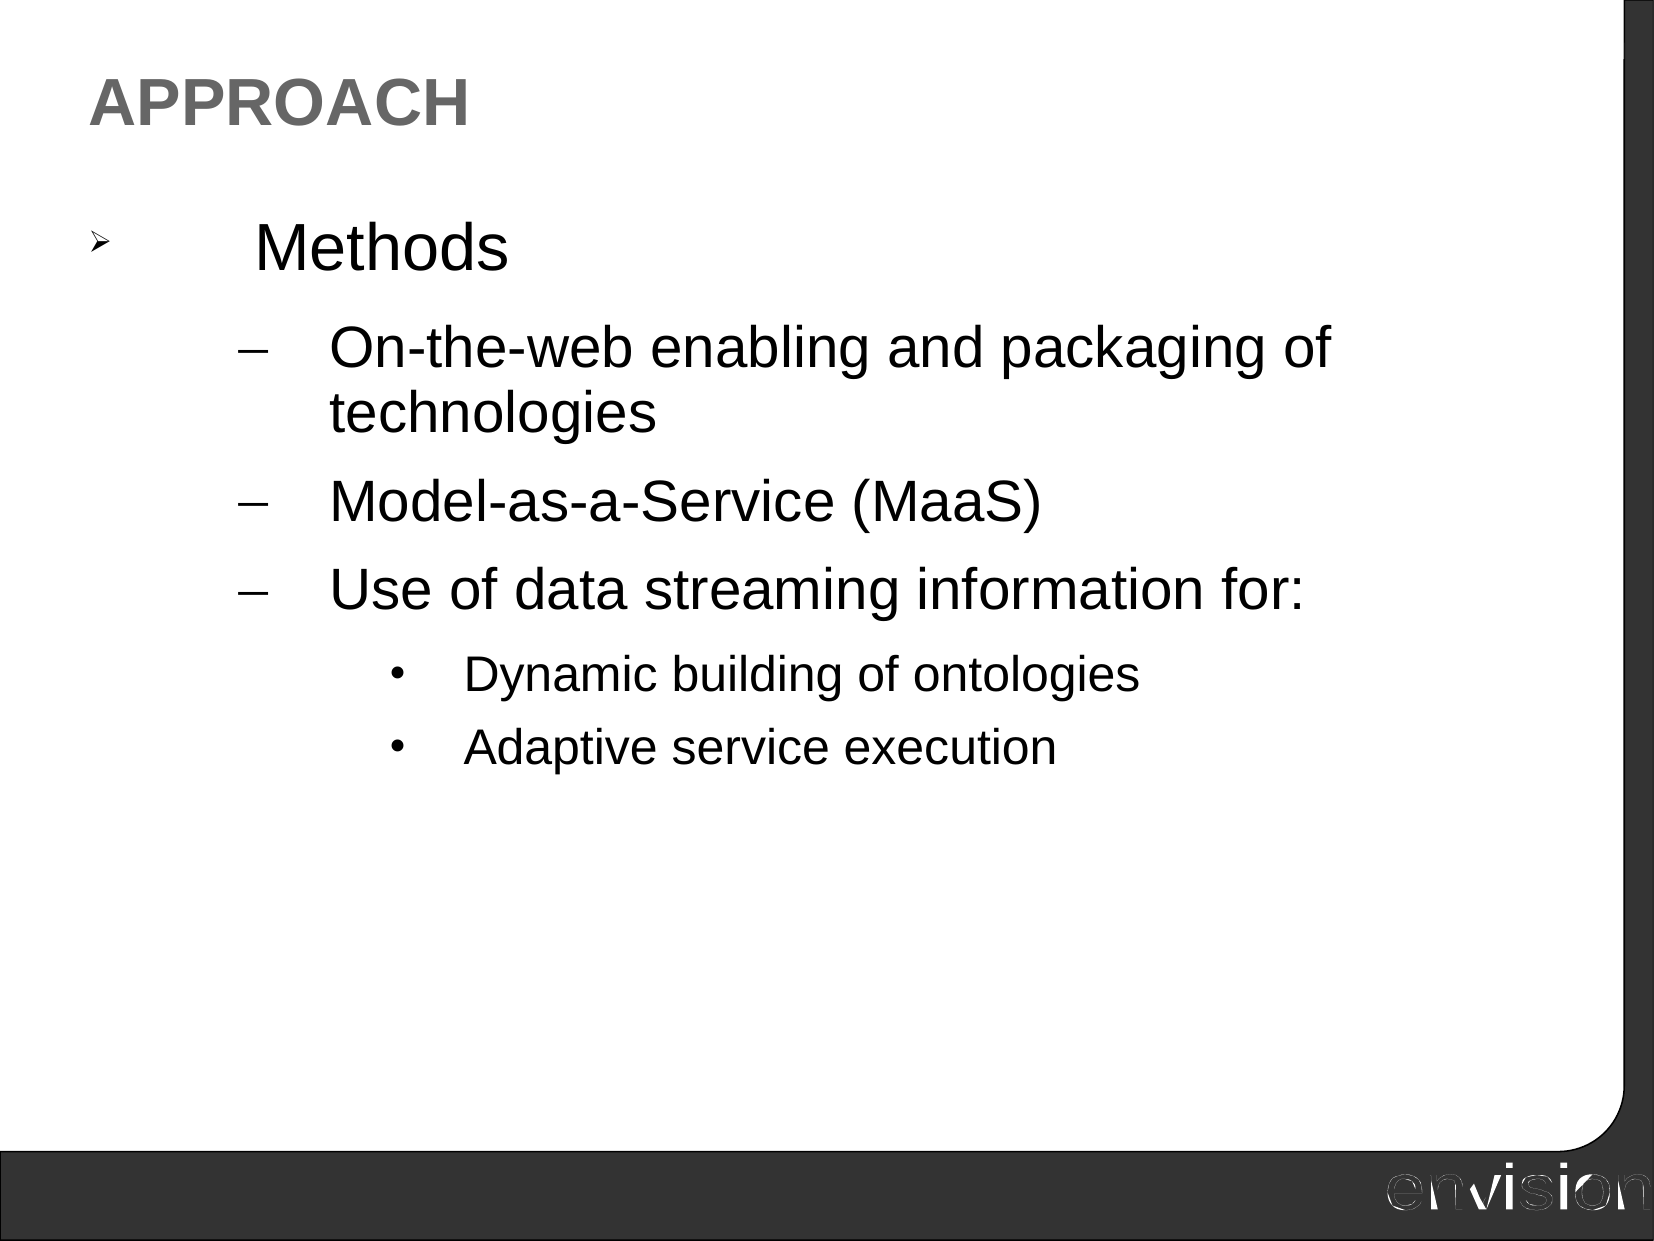

# APPROACH
Methods
On-the-web enabling and packaging of technologies
Model-as-a-Service (MaaS)
Use of data streaming information for:
Dynamic building of ontologies
Adaptive service execution